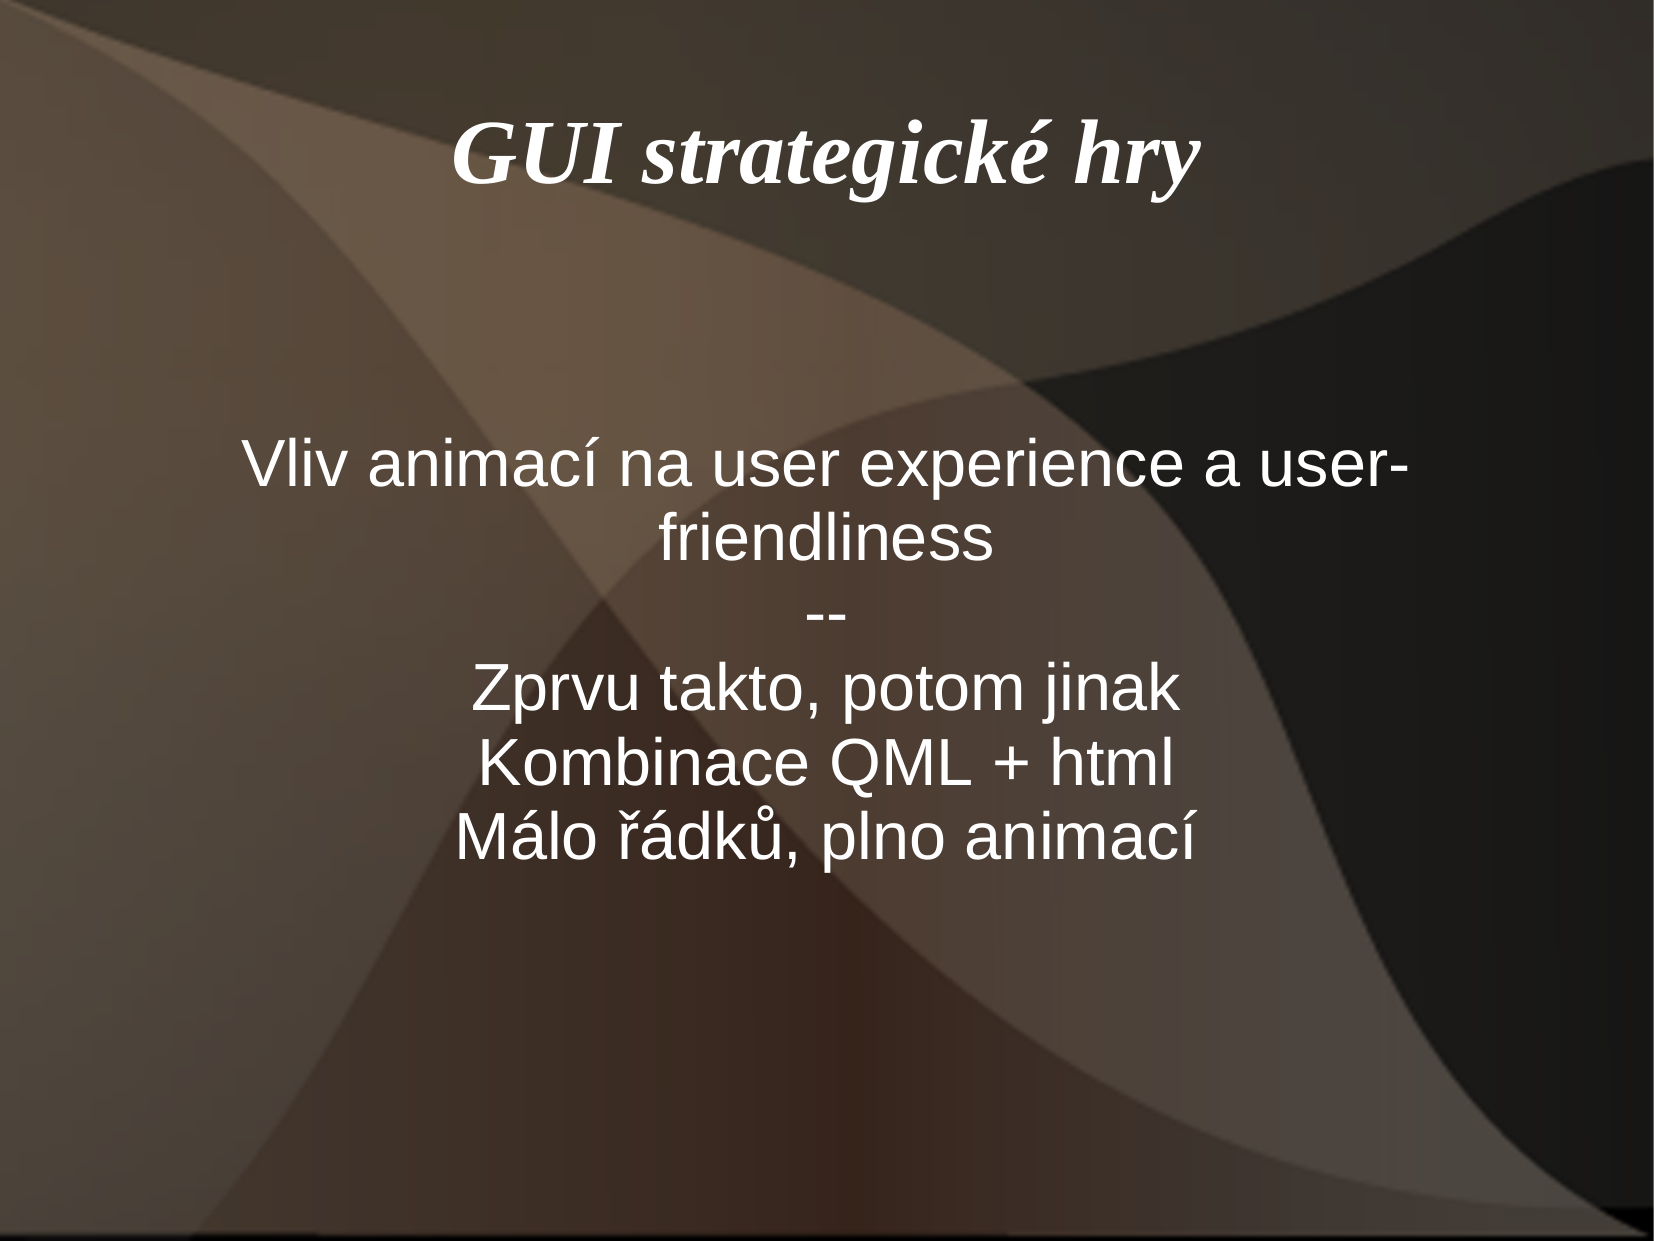

# GUI strategické hry
Vliv animací na user experience a user-friendliness
--
Zprvu takto, potom jinak
Kombinace QML + html
Málo řádků, plno animací